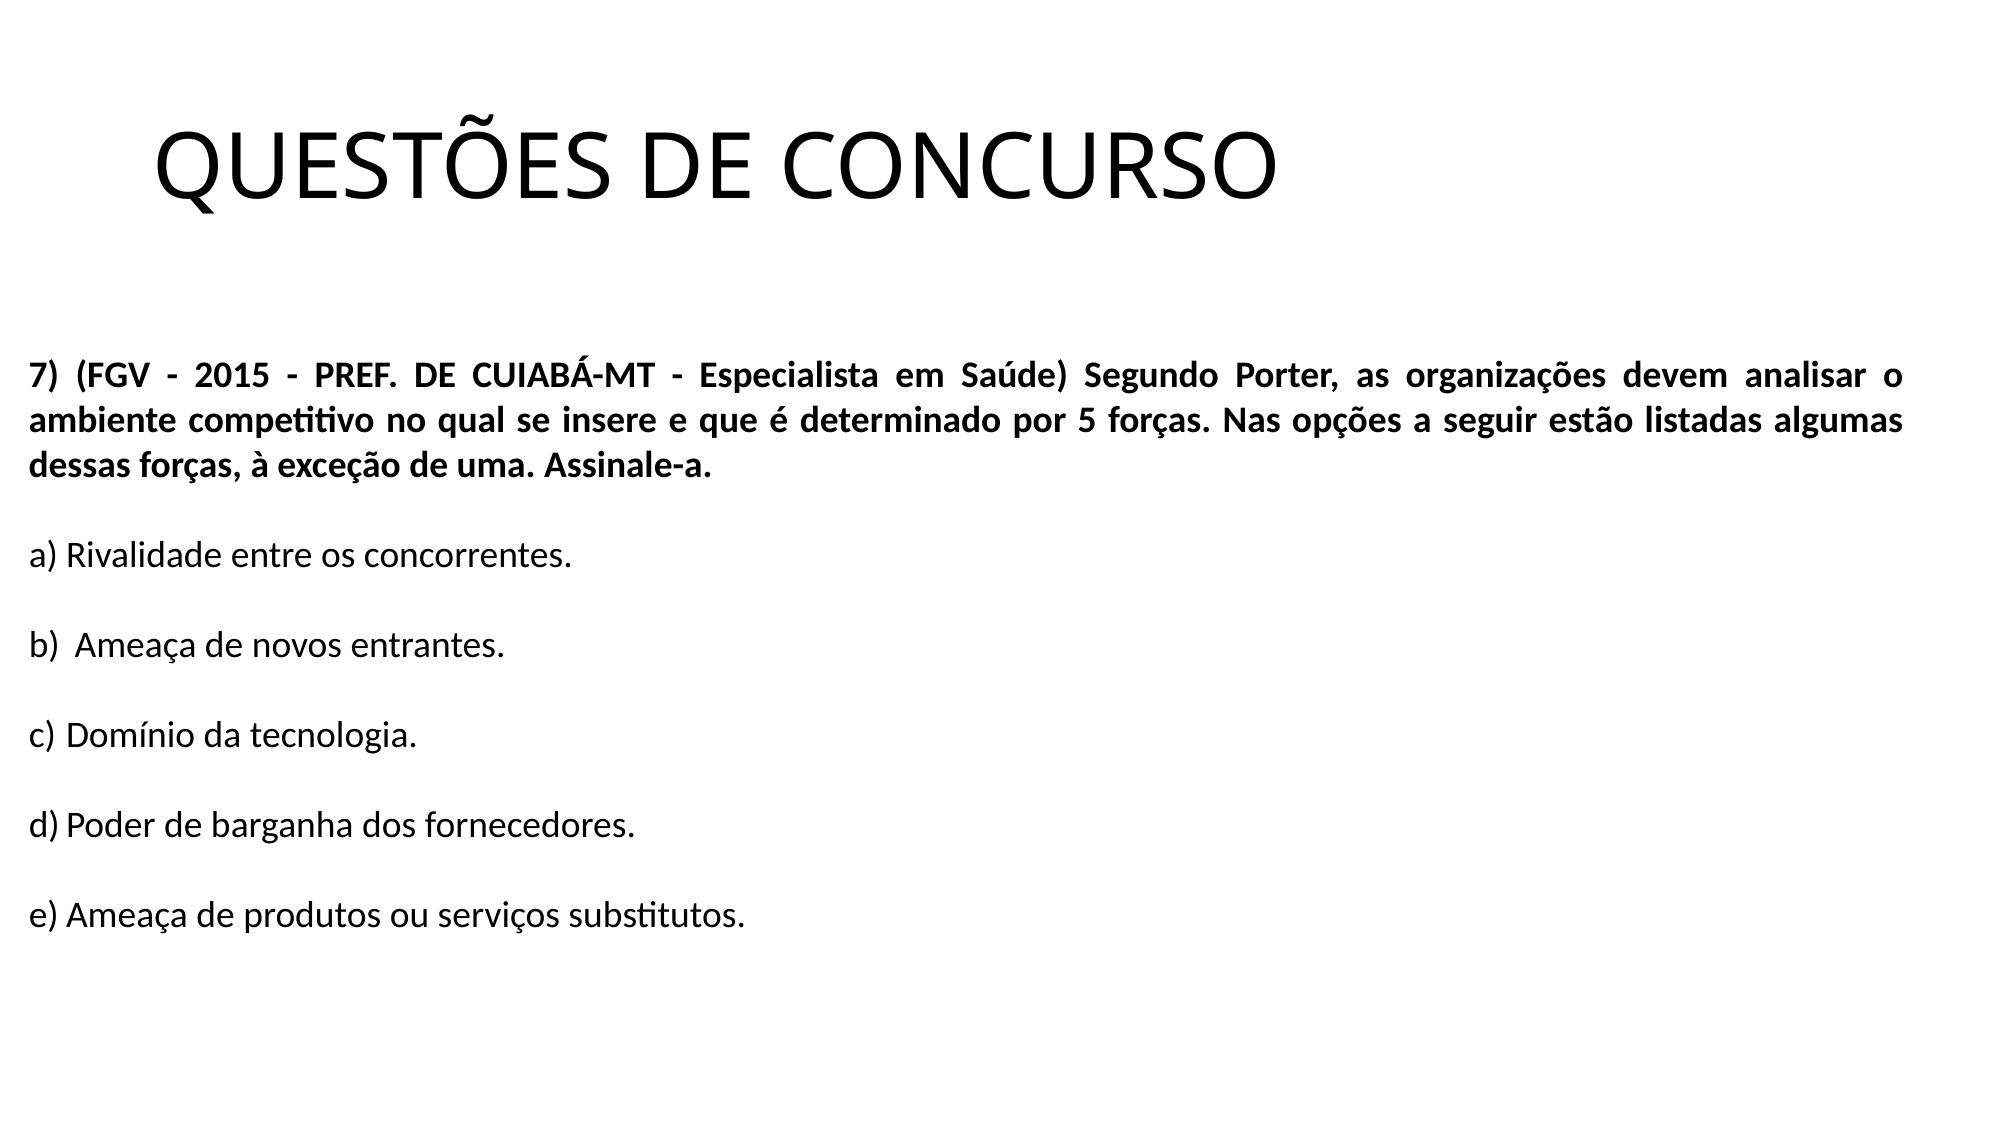

# QUESTÕES DE CONCURSO
7) (FGV - 2015 - PREF. DE CUIABÁ-MT - Especialista em Saúde) Segundo Porter, as organizações devem analisar o ambiente competitivo no qual se insere e que é determinado por 5 forças. Nas opções a seguir estão listadas algumas dessas forças, à exceção de uma. Assinale-a.
Rivalidade entre os concorrentes.
 Ameaça de novos entrantes.
Domínio da tecnologia.
Poder de barganha dos fornecedores.
Ameaça de produtos ou serviços substitutos.